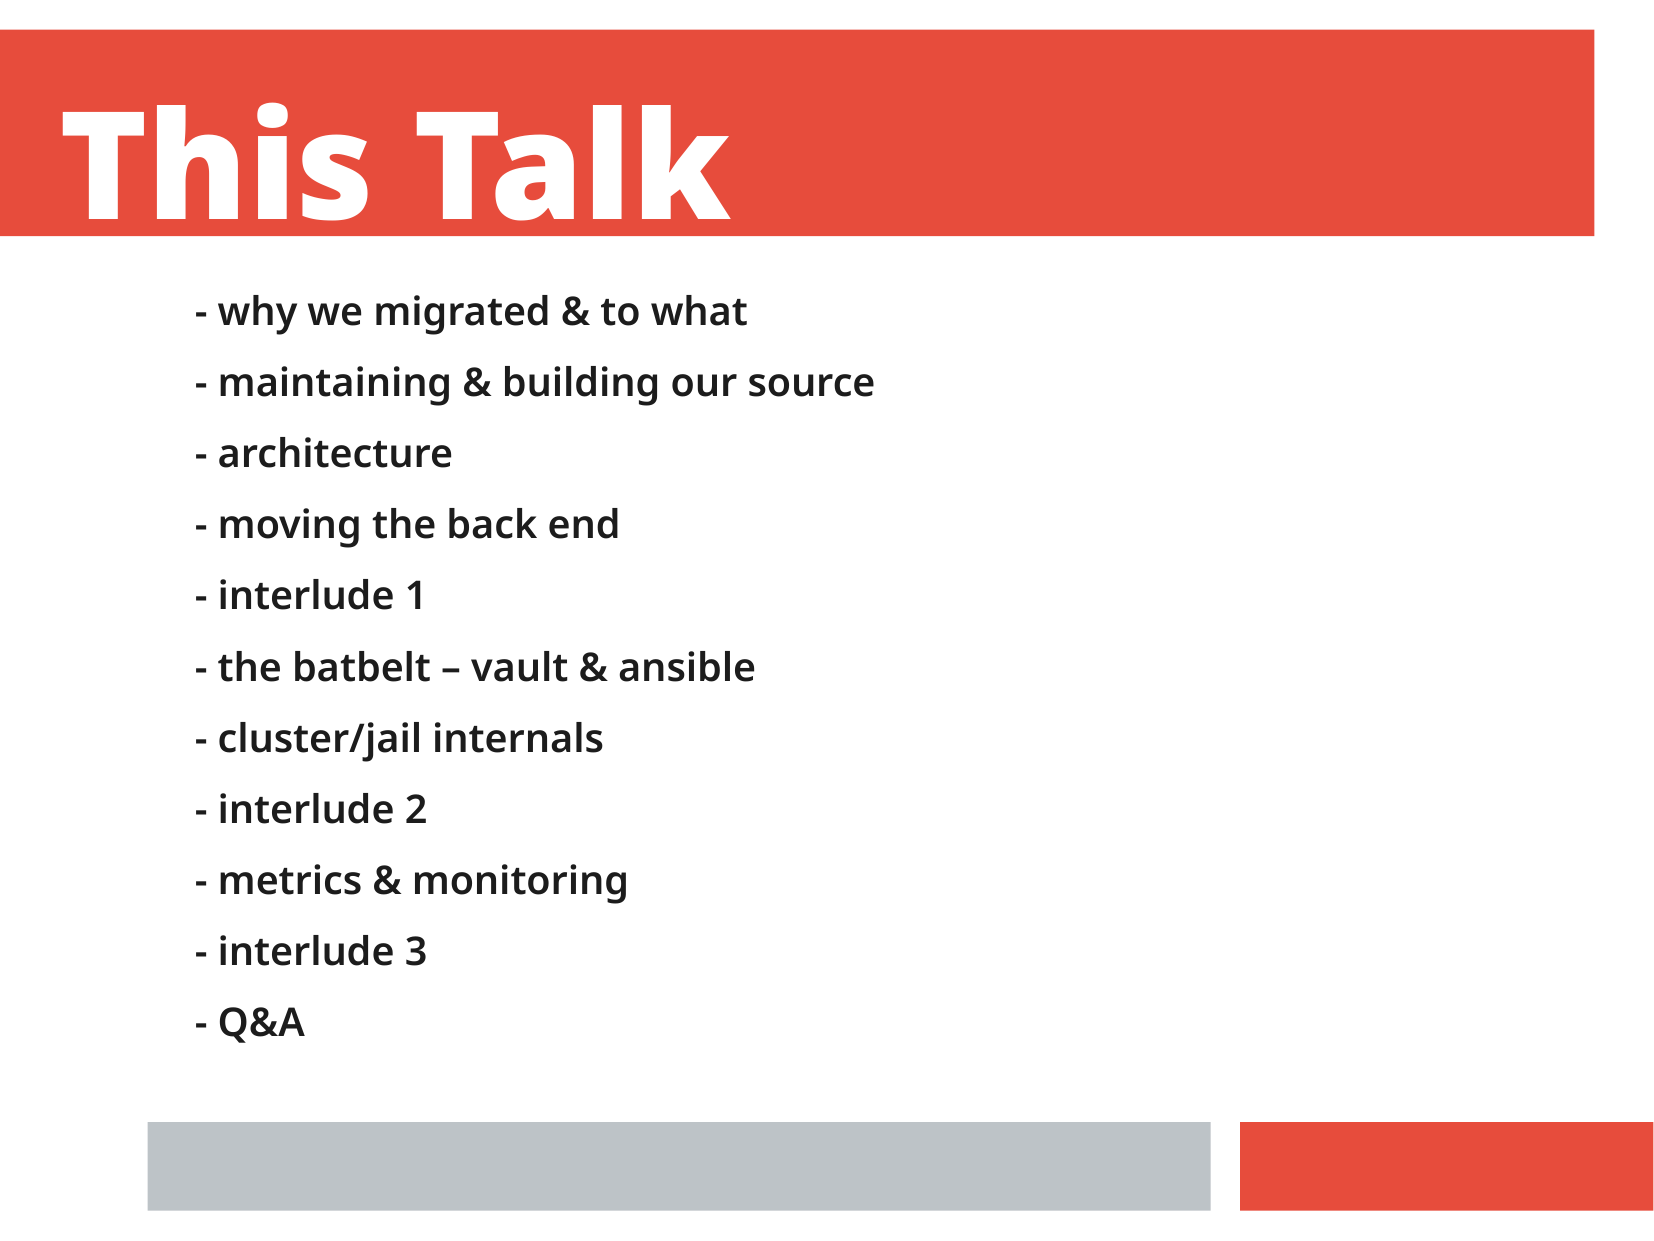

# This Talk
- why we migrated & to what
- maintaining & building our source
- architecture
- moving the back end
- interlude 1
- the batbelt – vault & ansible
- cluster/jail internals
- interlude 2
- metrics & monitoring
- interlude 3
- Q&A